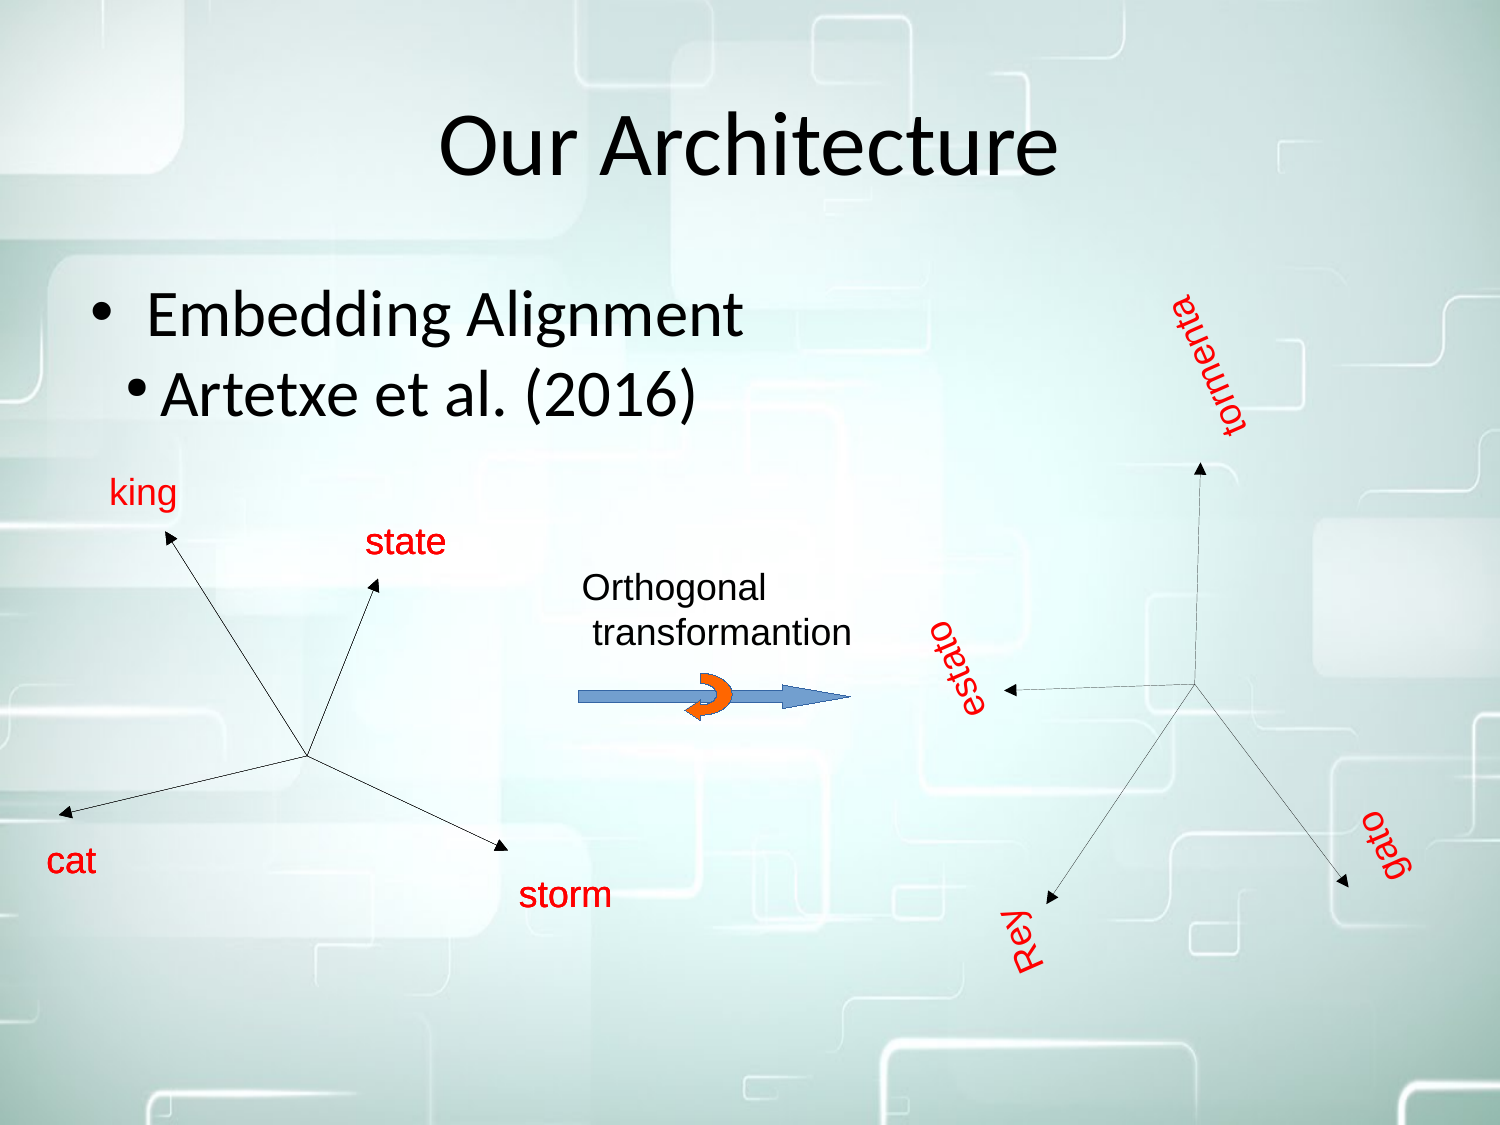

Our Architecture
Embedding Alignment
Artetxe et al. (2016)
tormenta
king
state
state
state
Orthogonal
 transformantion
estato
gato
cat
cat
cat
storm
storm
storm
Rey